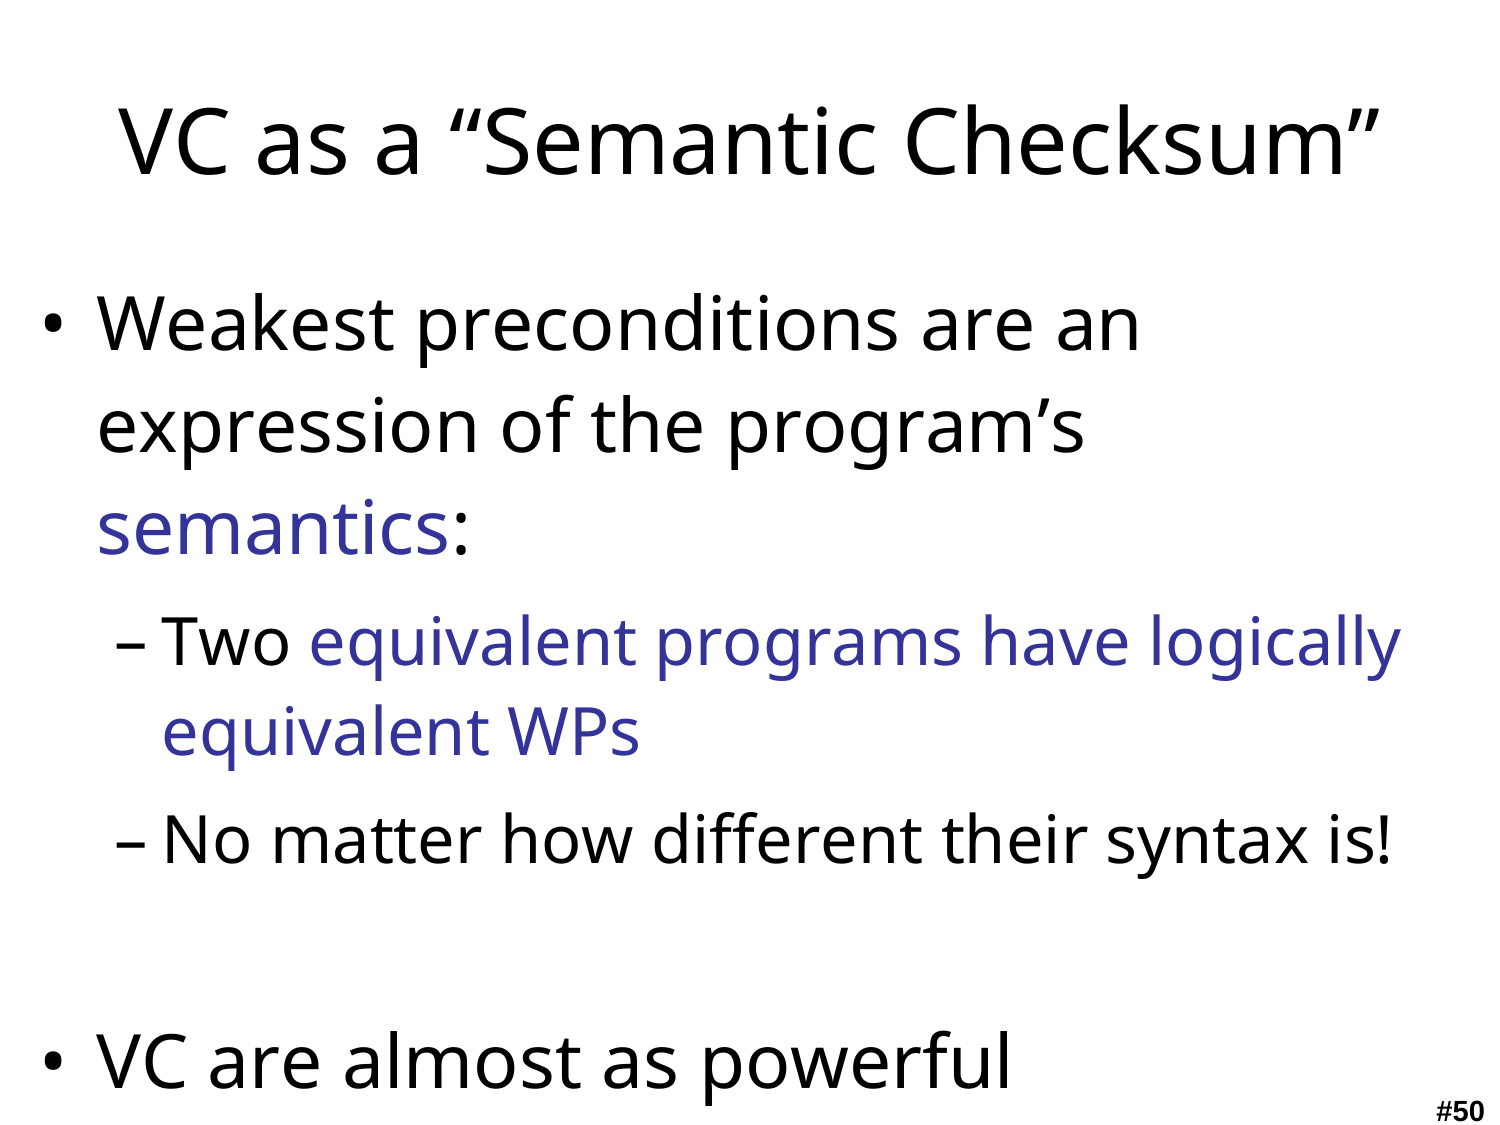

# VC as a “Semantic Checksum”
Weakest preconditions are an expression of the program’s semantics:
Two equivalent programs have logically equivalent WPs
No matter how different their syntax is!
VC are almost as powerful
50